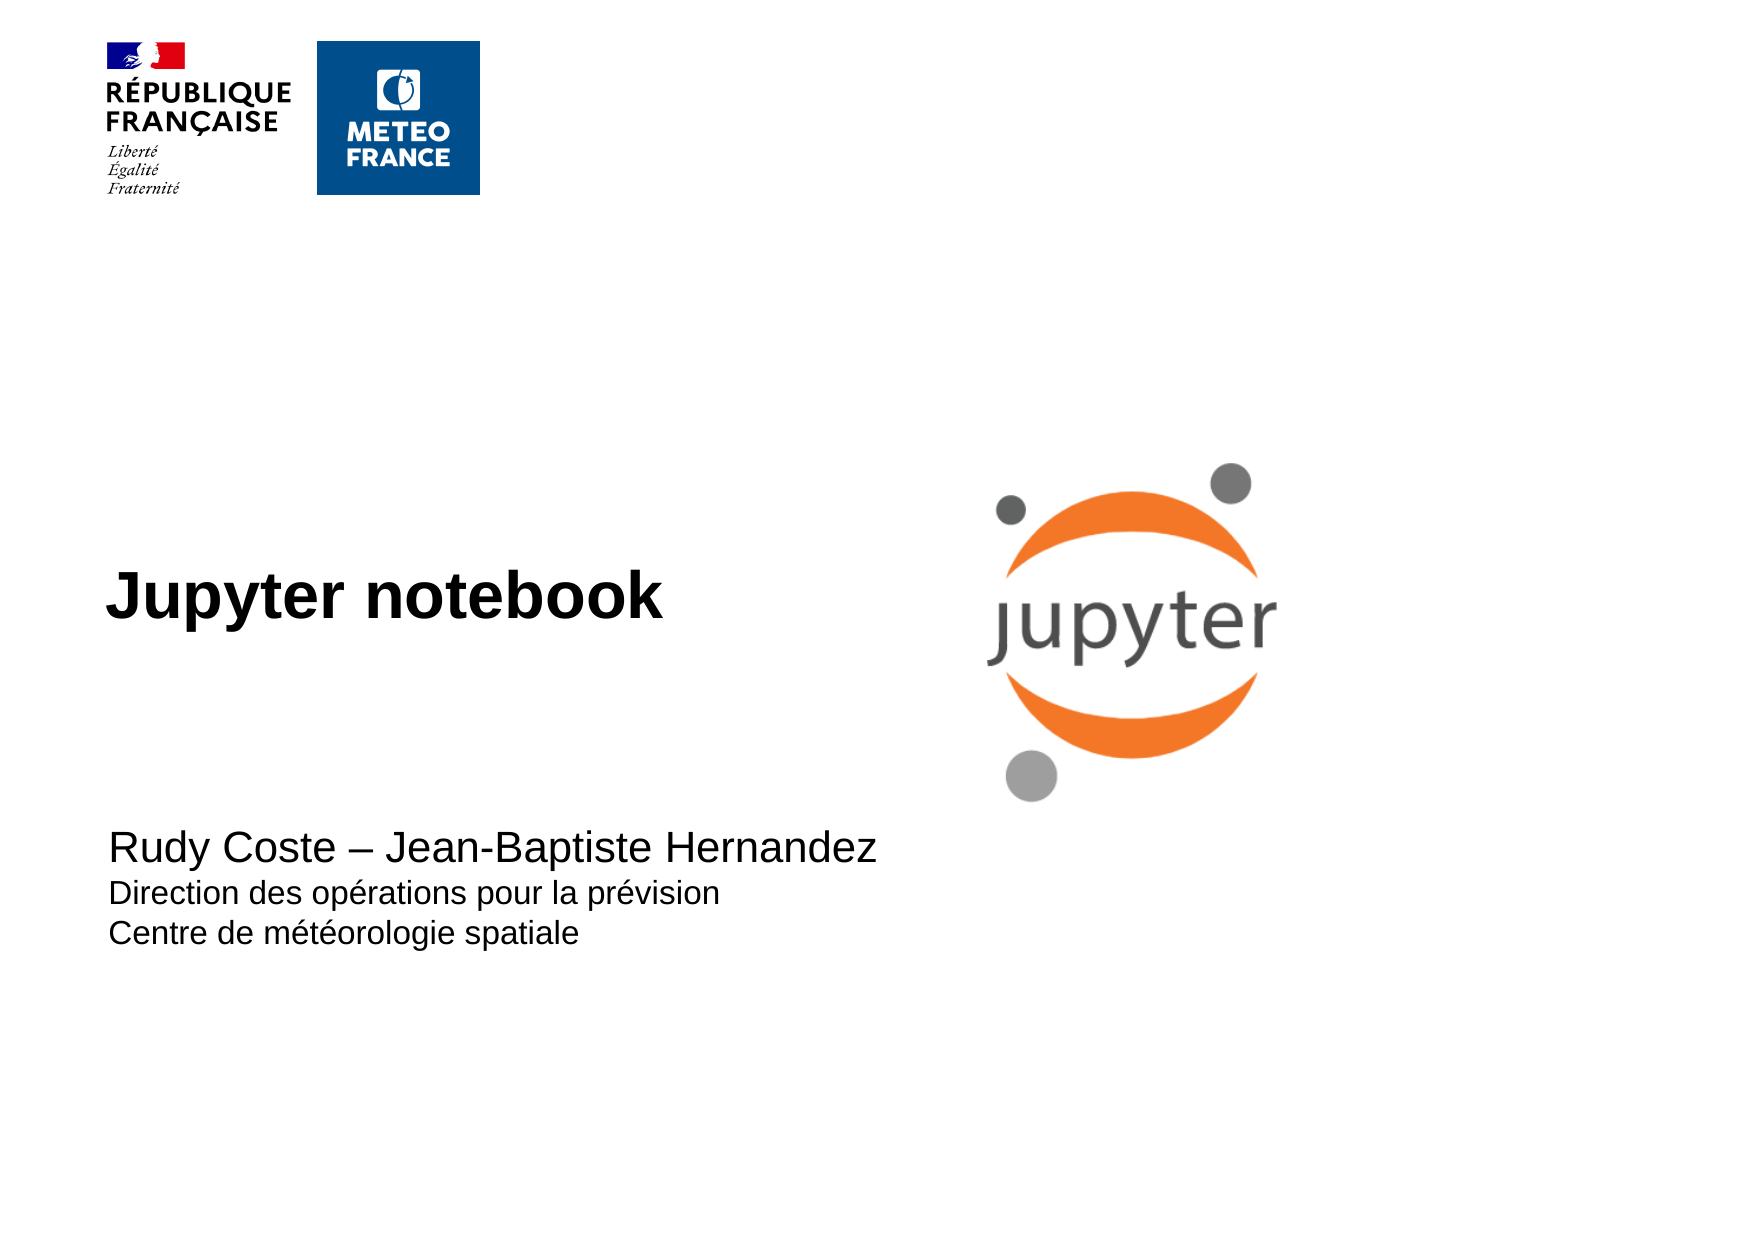

Jupyter notebook
Rudy Coste – Jean-Baptiste Hernandez
Direction des opérations pour la prévision
Centre de météorologie spatiale